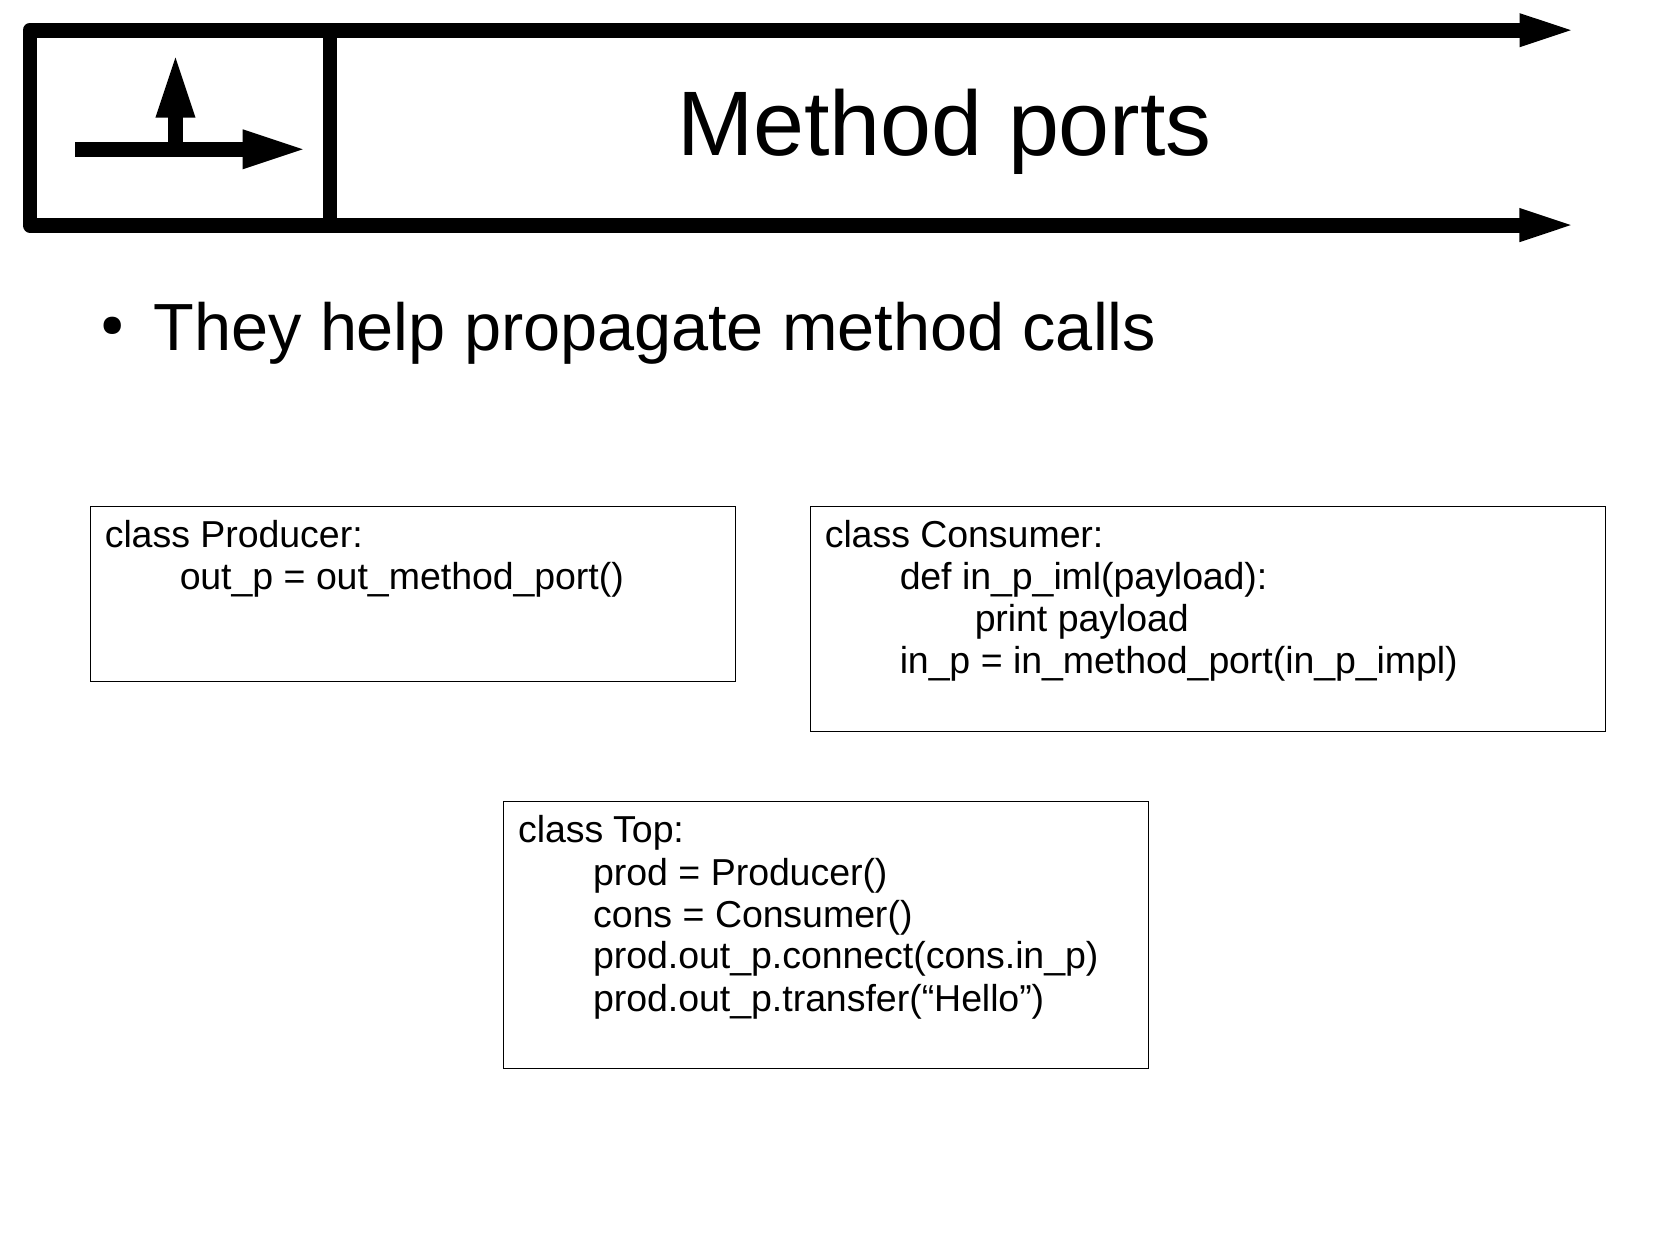

# Method ports
They help propagate method calls
class Producer:
	out_p = out_method_port()
class Consumer:
	def in_p_iml(payload):
		print payload
	in_p = in_method_port(in_p_impl)
class Top:
	prod = Producer()
	cons = Consumer()
	prod.out_p.connect(cons.in_p)
	prod.out_p.transfer(“Hello”)